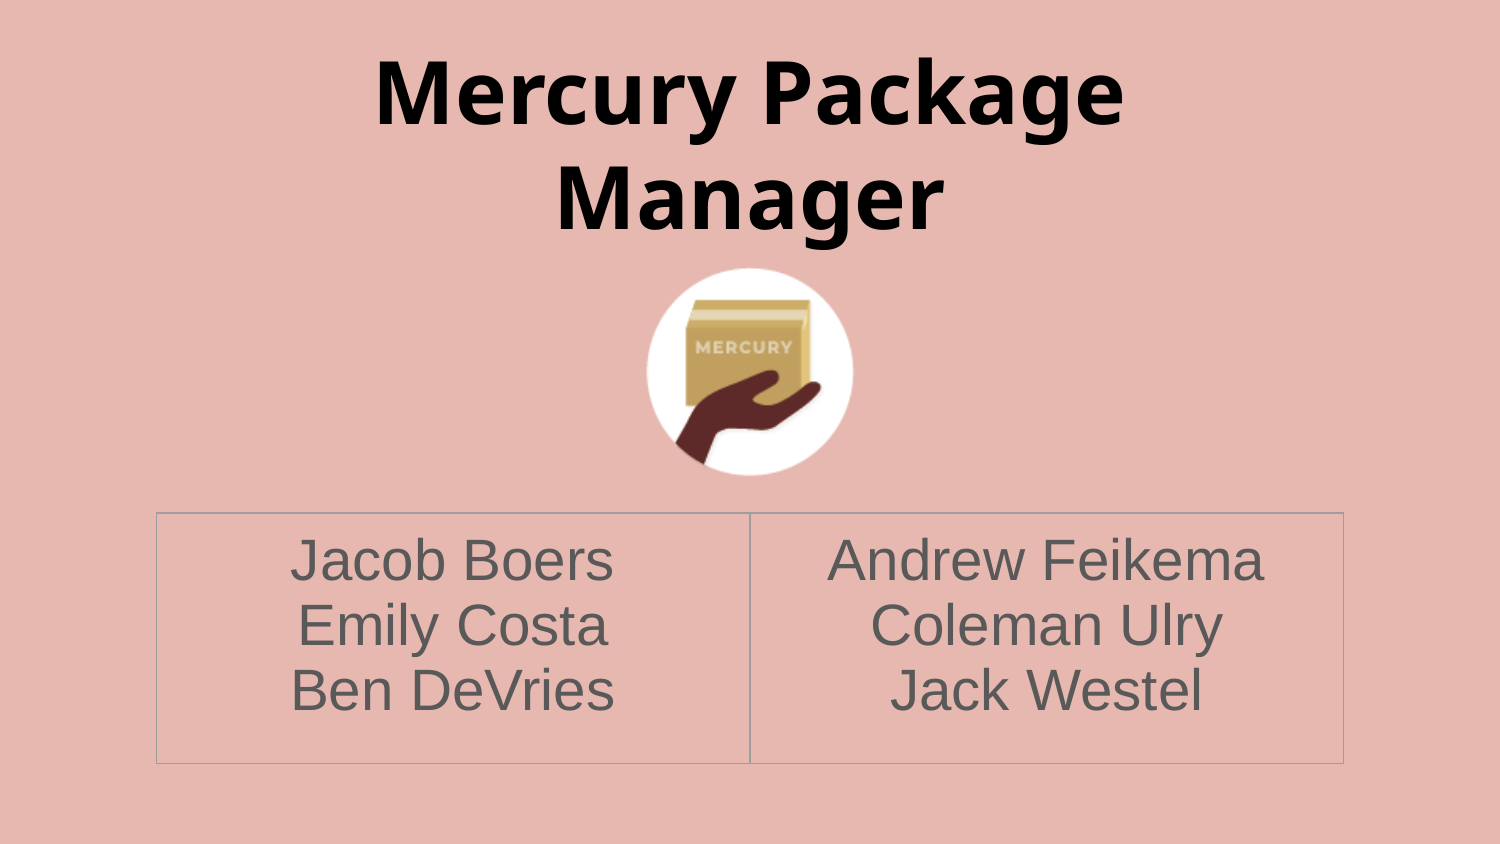

# Mercury Package Manager
| Jacob Boers Emily Costa Ben DeVries | Andrew Feikema Coleman Ulry Jack Westel |
| --- | --- |